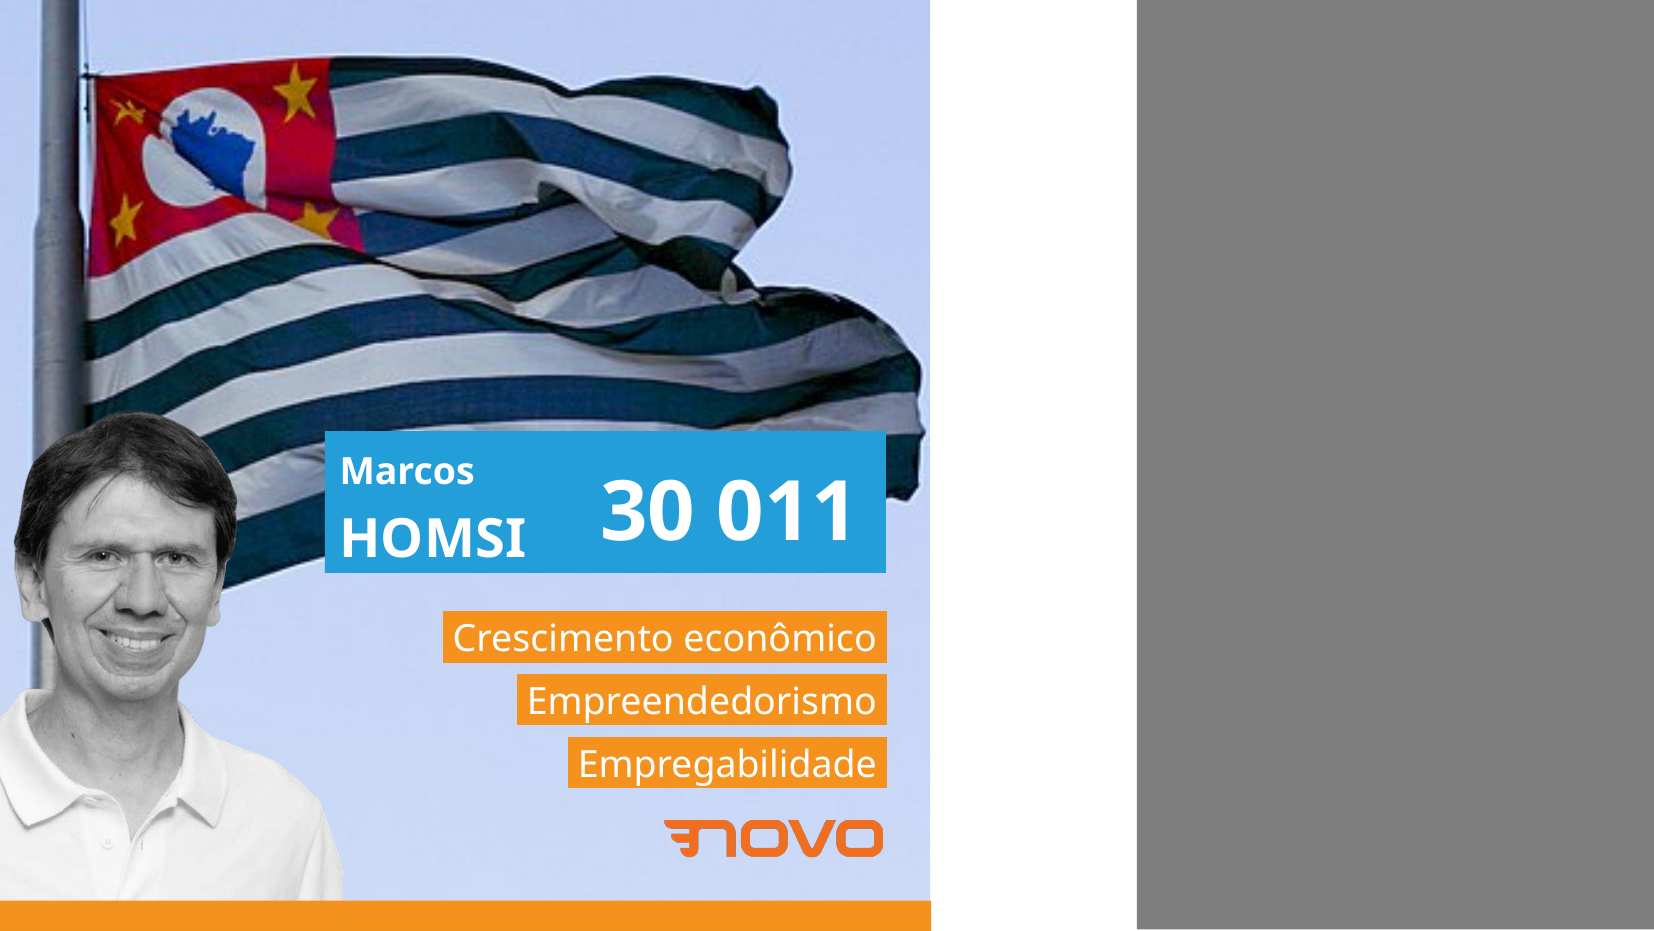

Marcos
HOMSI
30 011
 Crescimento econômico
 Empreendedorismo
 Empregabilidade